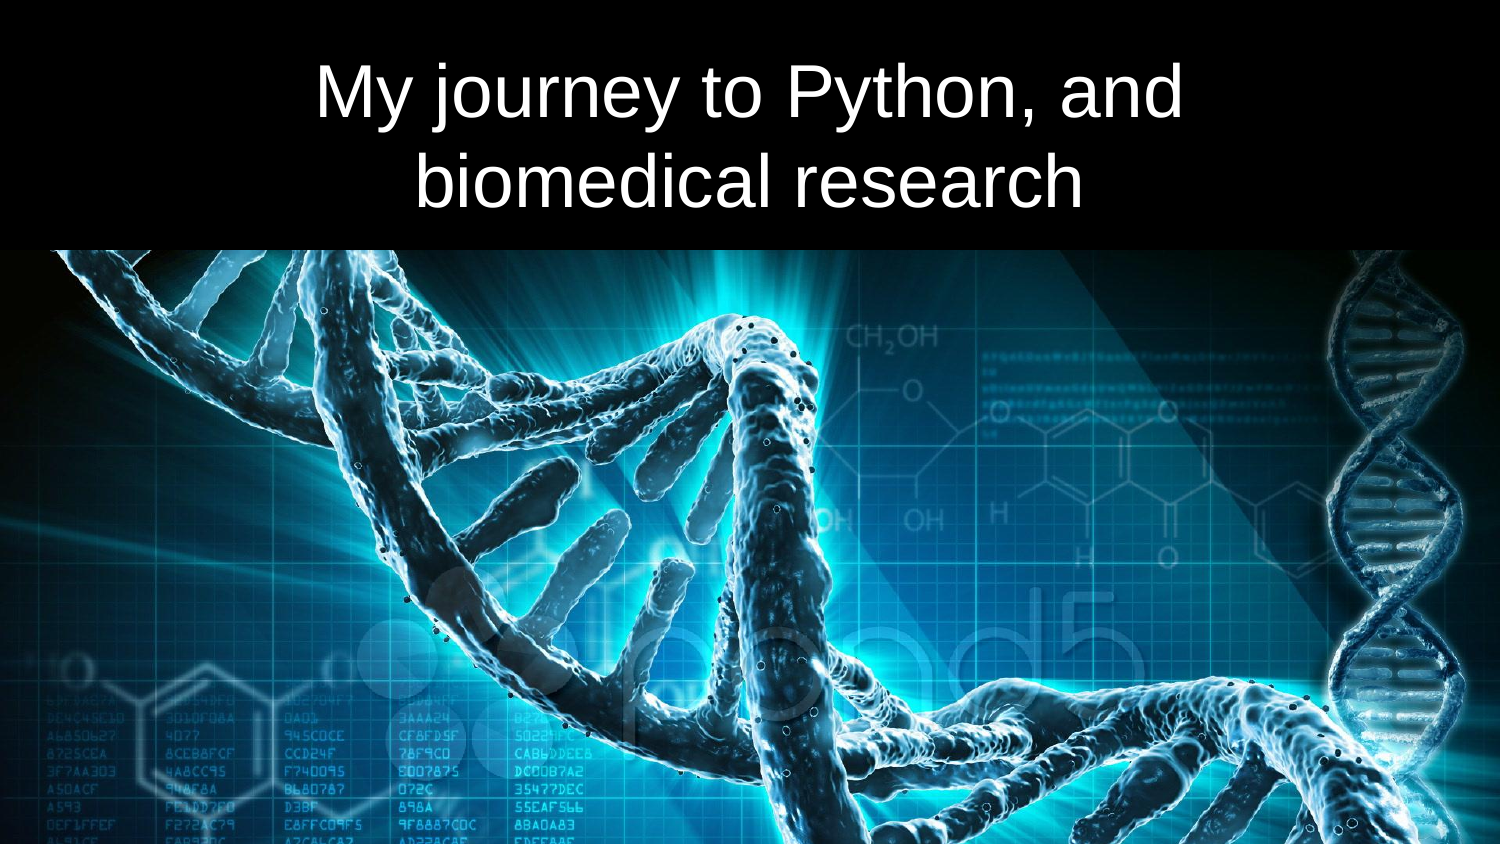

# My journey to Python, and biomedical research